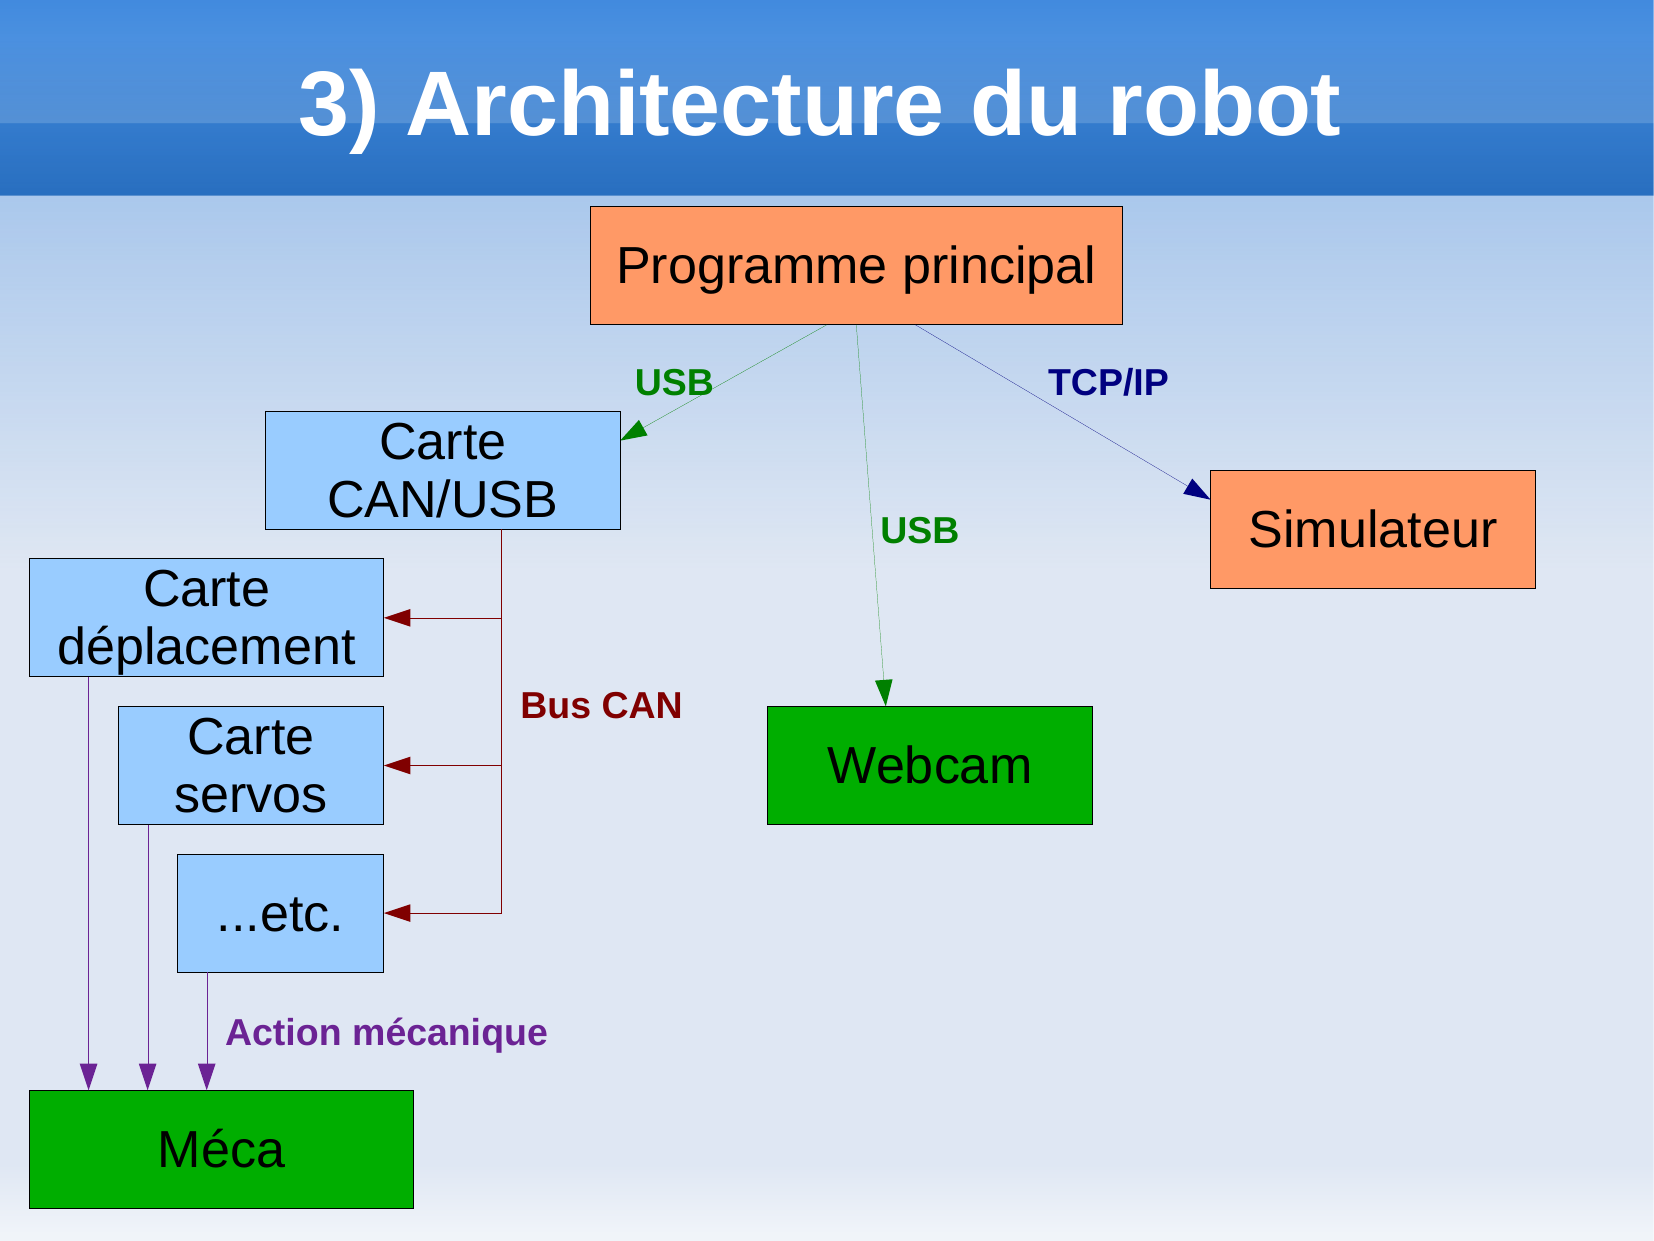

# 3) Architecture du robot
Programme principal
USB
TCP/IP
Carte
CAN/USB
Simulateur
USB
Carte
déplacement
Bus CAN
Carte
servos
Webcam
...etc.
Action mécanique
Méca